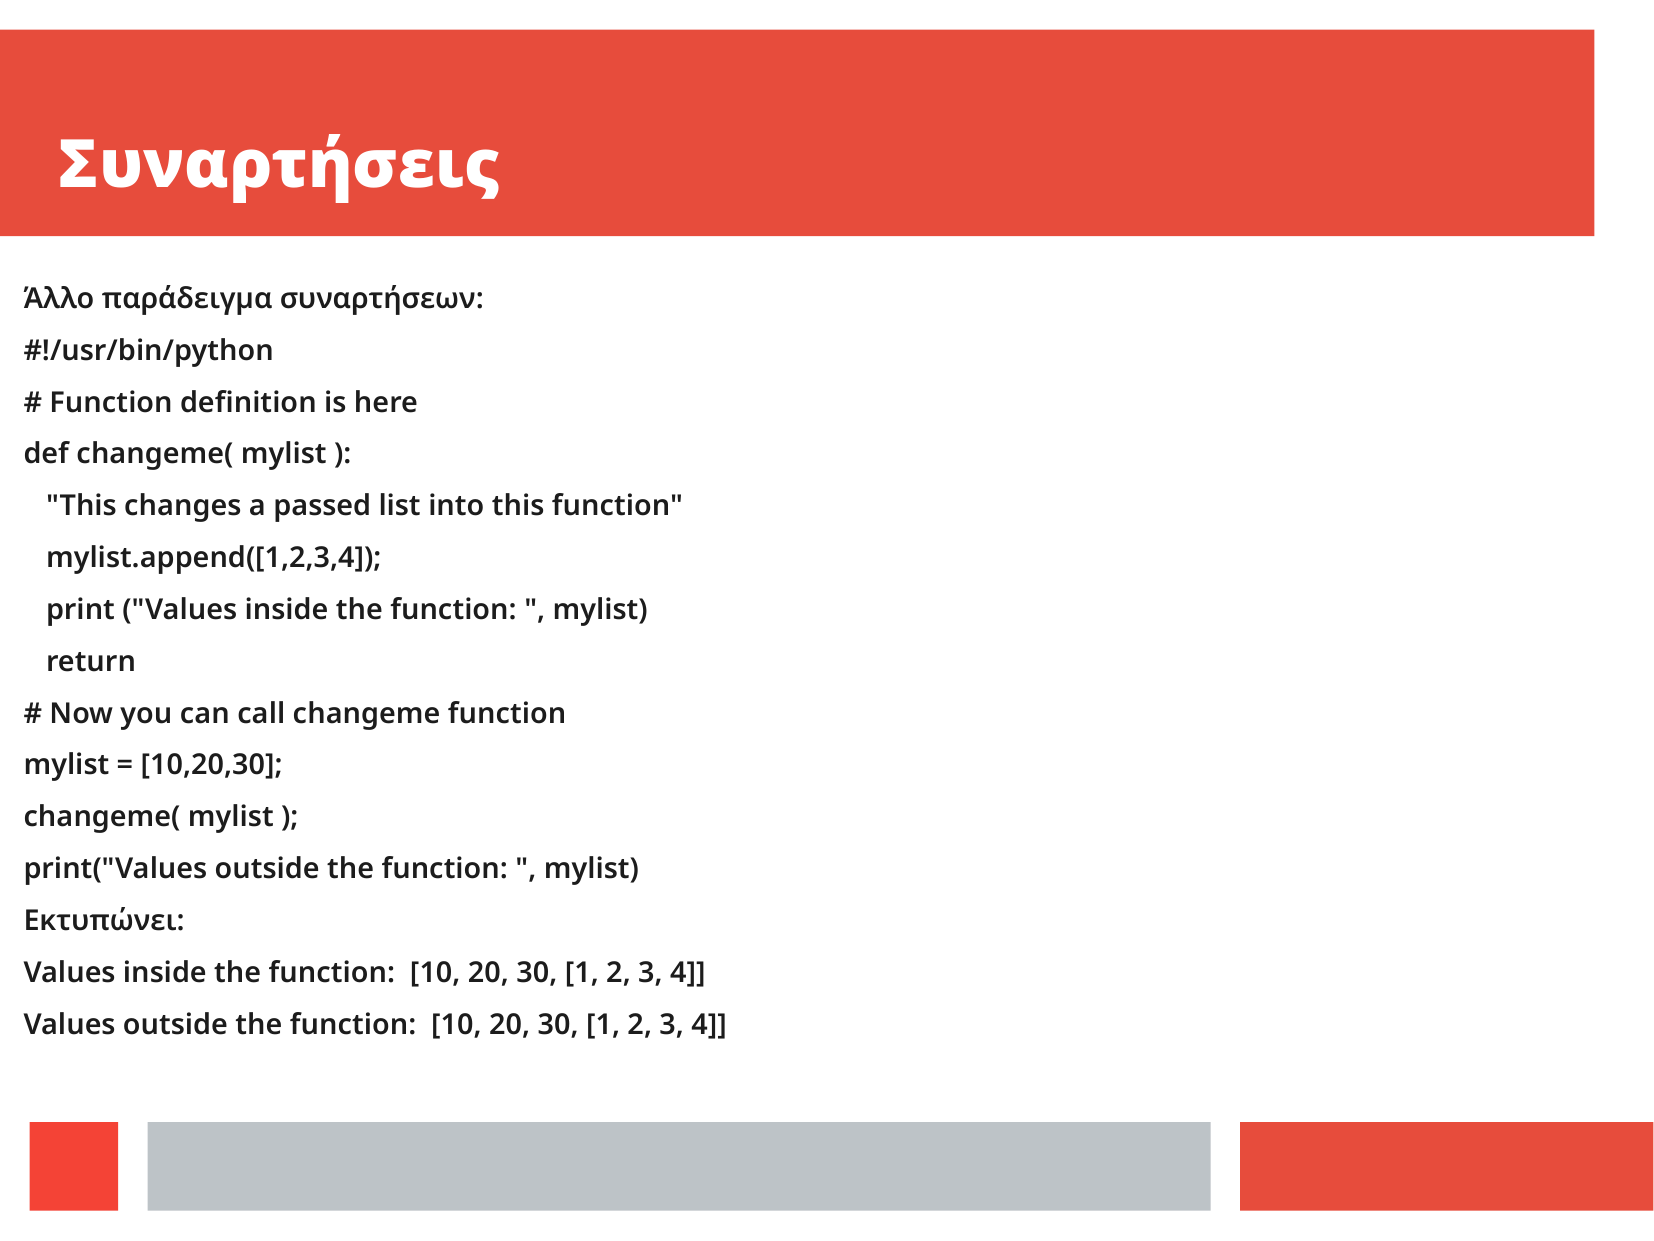

# Συναρτήσεις
Άλλο παράδειγμα συναρτήσεων:
#!/usr/bin/python
# Function definition is here
def changeme( mylist ):
 "This changes a passed list into this function"
 mylist.append([1,2,3,4]);
 print ("Values inside the function: ", mylist)
 return
# Now you can call changeme function
mylist = [10,20,30];
changeme( mylist );
print("Values outside the function: ", mylist)
Εκτυπώνει:
Values inside the function: [10, 20, 30, [1, 2, 3, 4]]
Values outside the function: [10, 20, 30, [1, 2, 3, 4]]